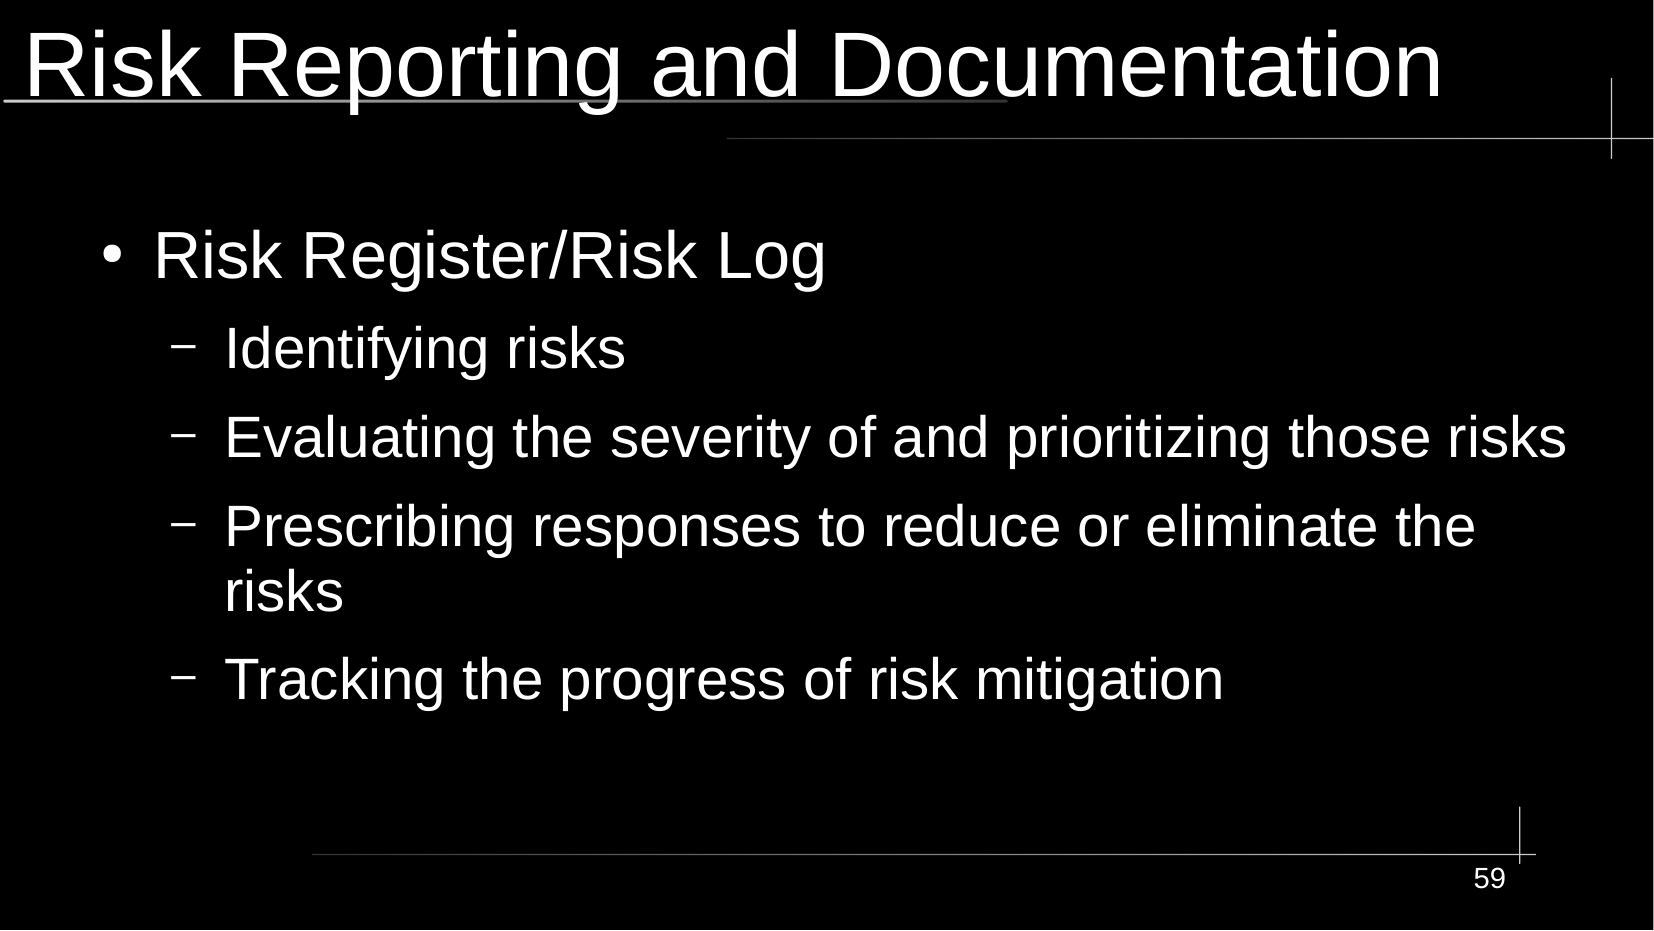

# Risk Reporting and Documentation
Risk Register/Risk Log
Identifying risks
Evaluating the severity of and prioritizing those risks
Prescribing responses to reduce or eliminate the risks
Tracking the progress of risk mitigation
59